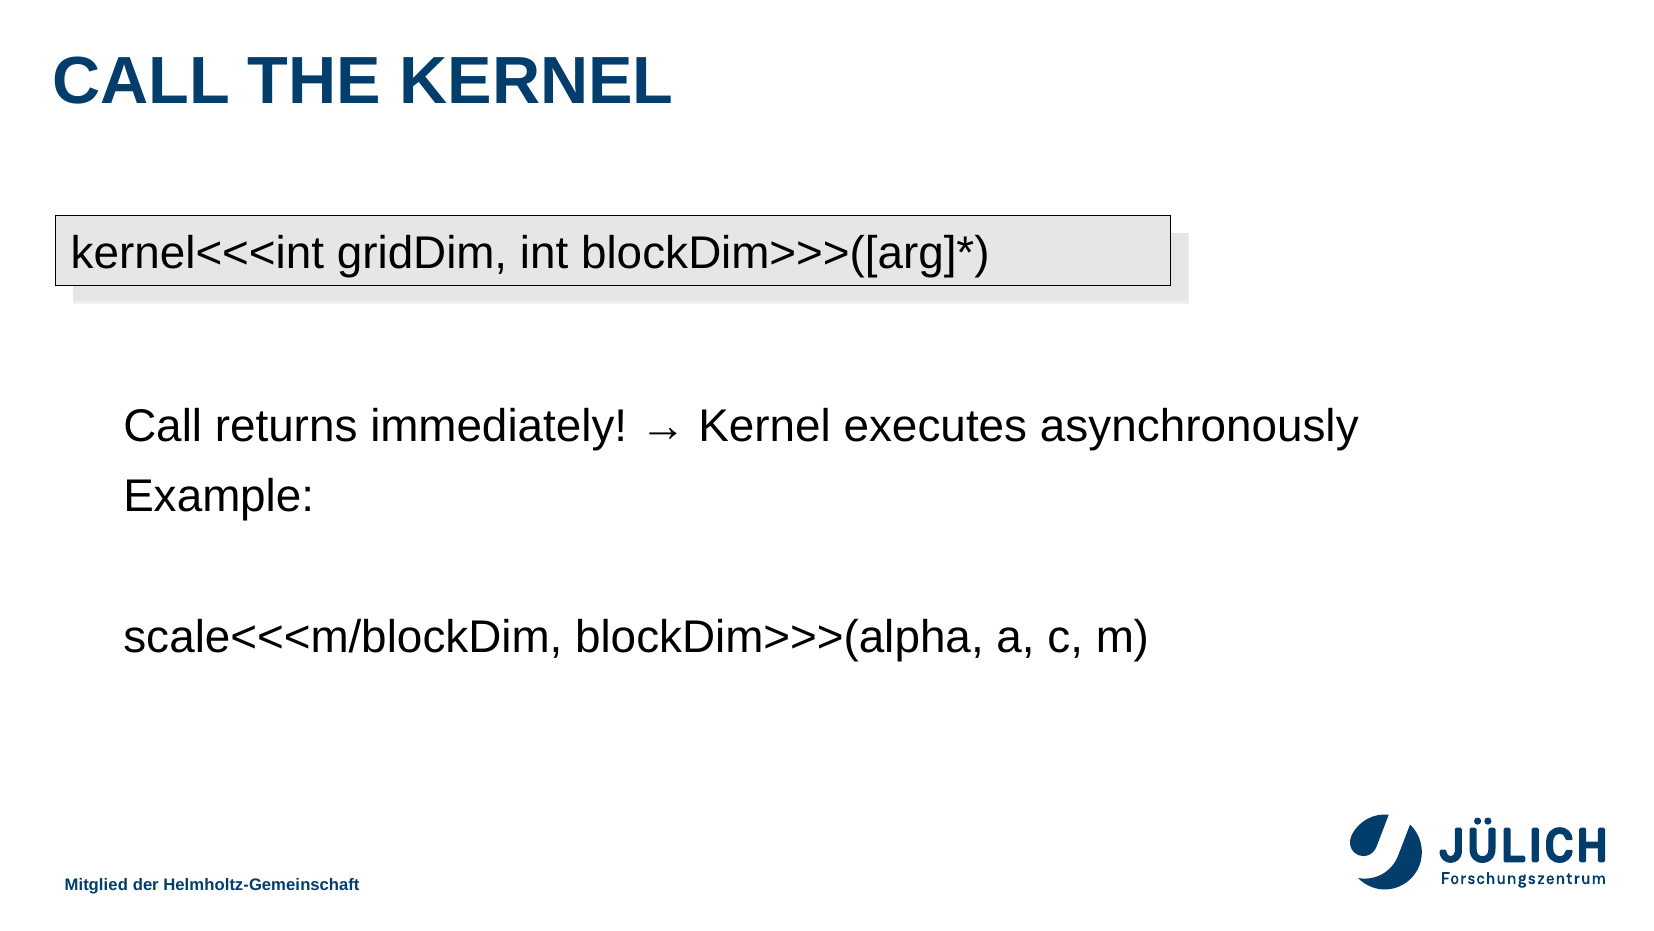

# Call the kernel
kernel<<<int gridDim, int blockDim>>>([arg]*)
Call returns immediately! → Kernel executes asynchronously
Example:
scale<<<m/blockDim, blockDim>>>(alpha, a, c, m)